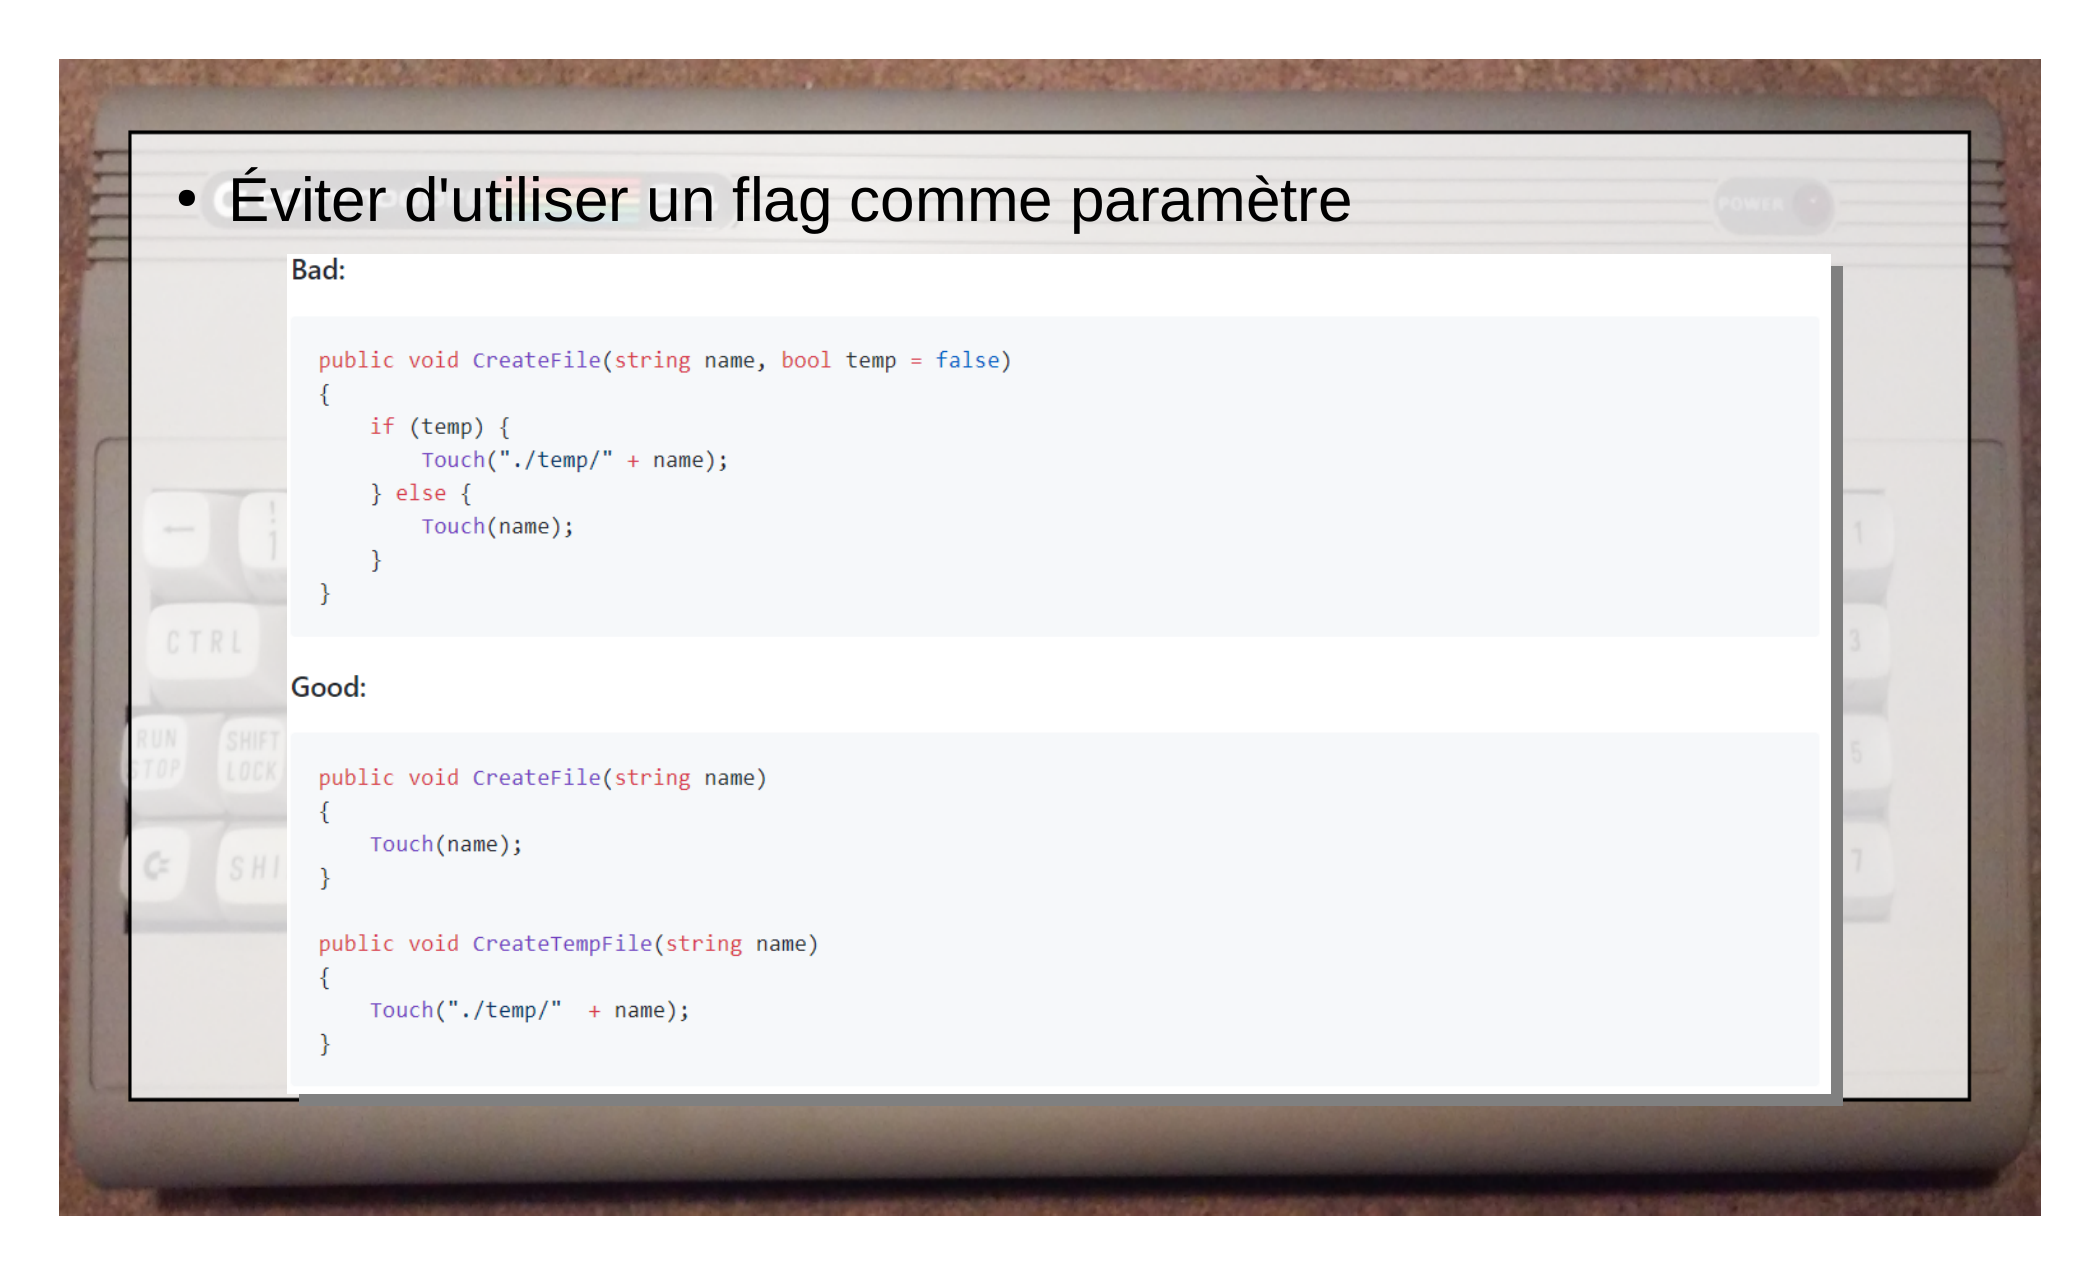

# Éviter d'utiliser un flag comme paramètre